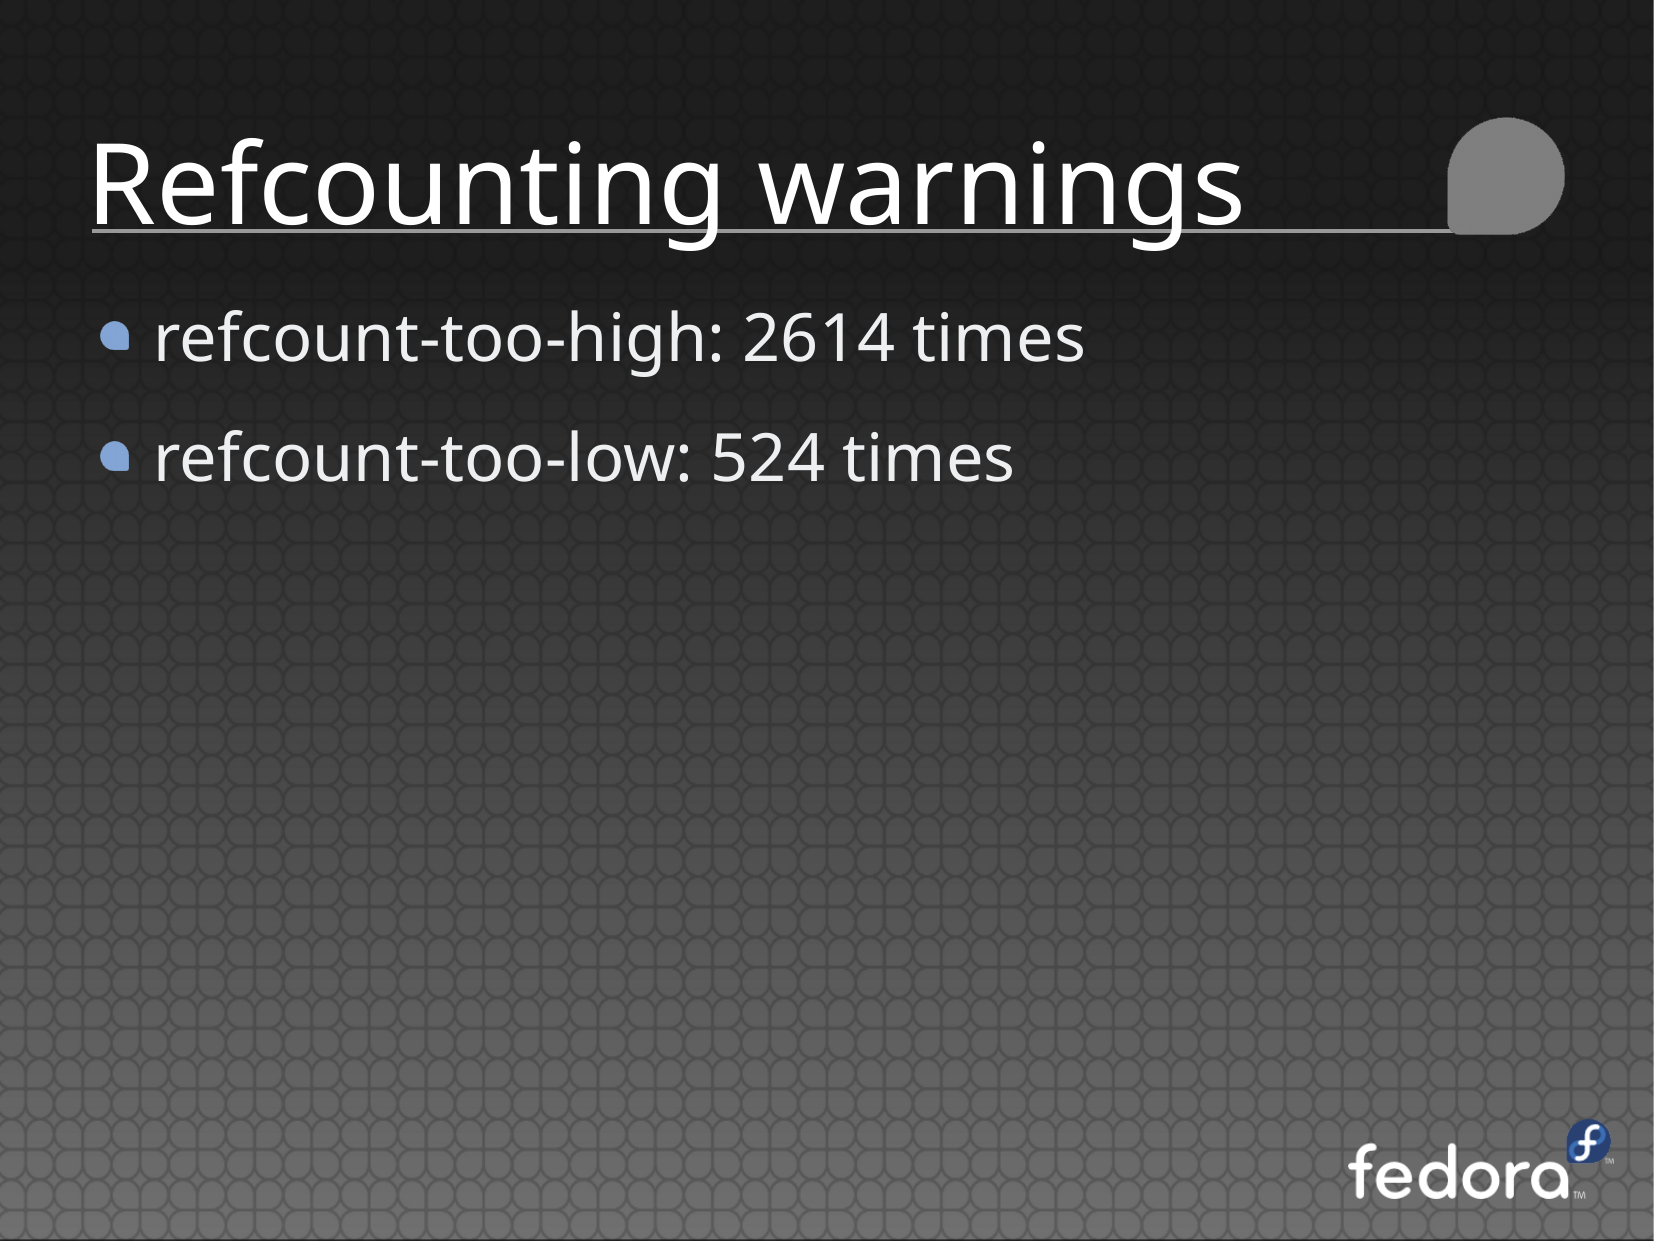

# Refcounting warnings
refcount-too-high: 2614 times
refcount-too-low: 524 times